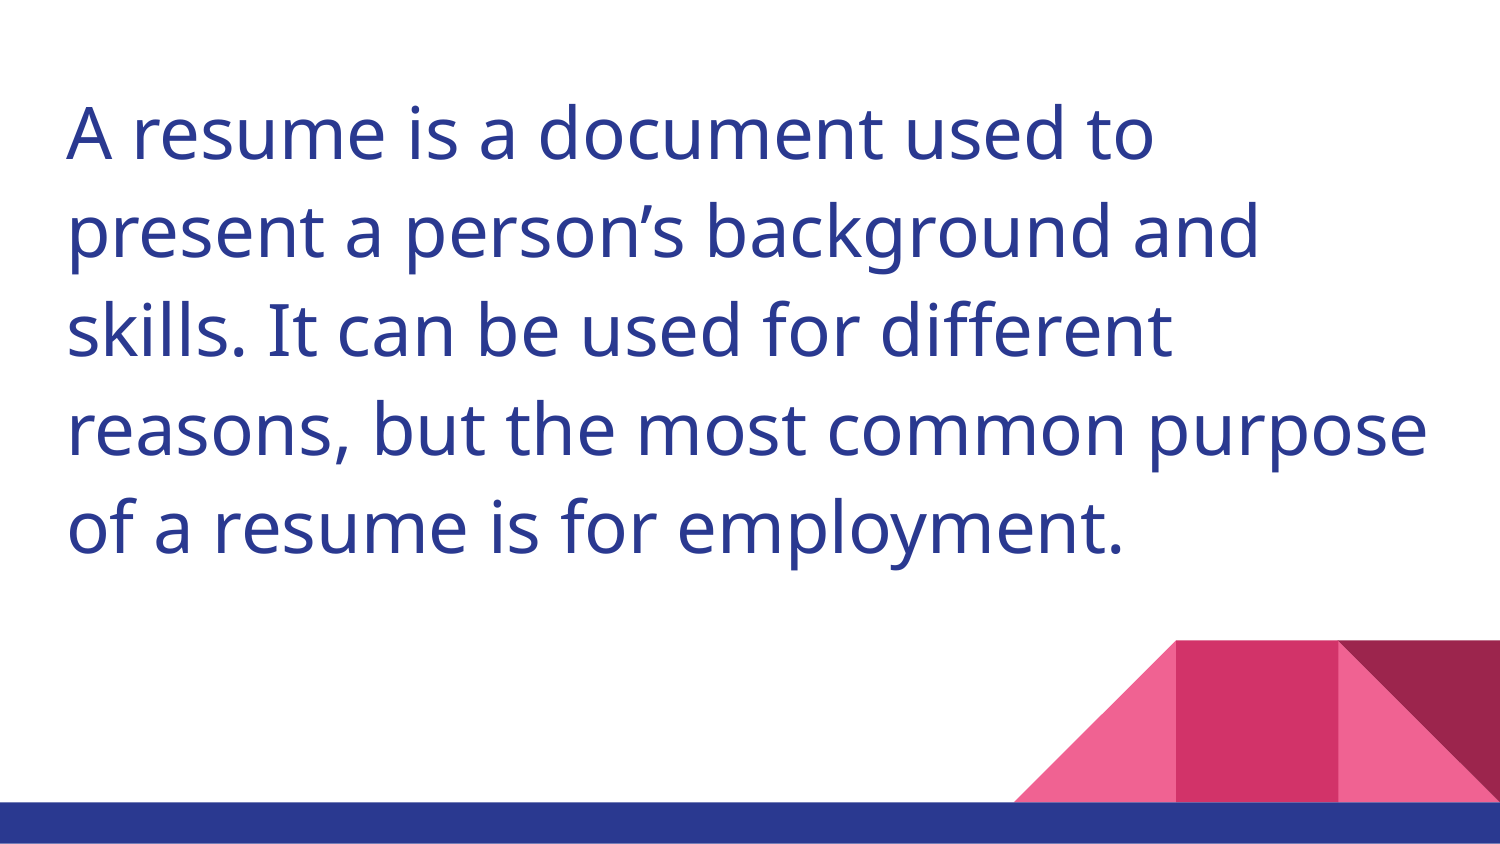

# A resume is a document used to present a person’s background and skills. It can be used for different reasons, but the most common purpose of a resume is for employment.